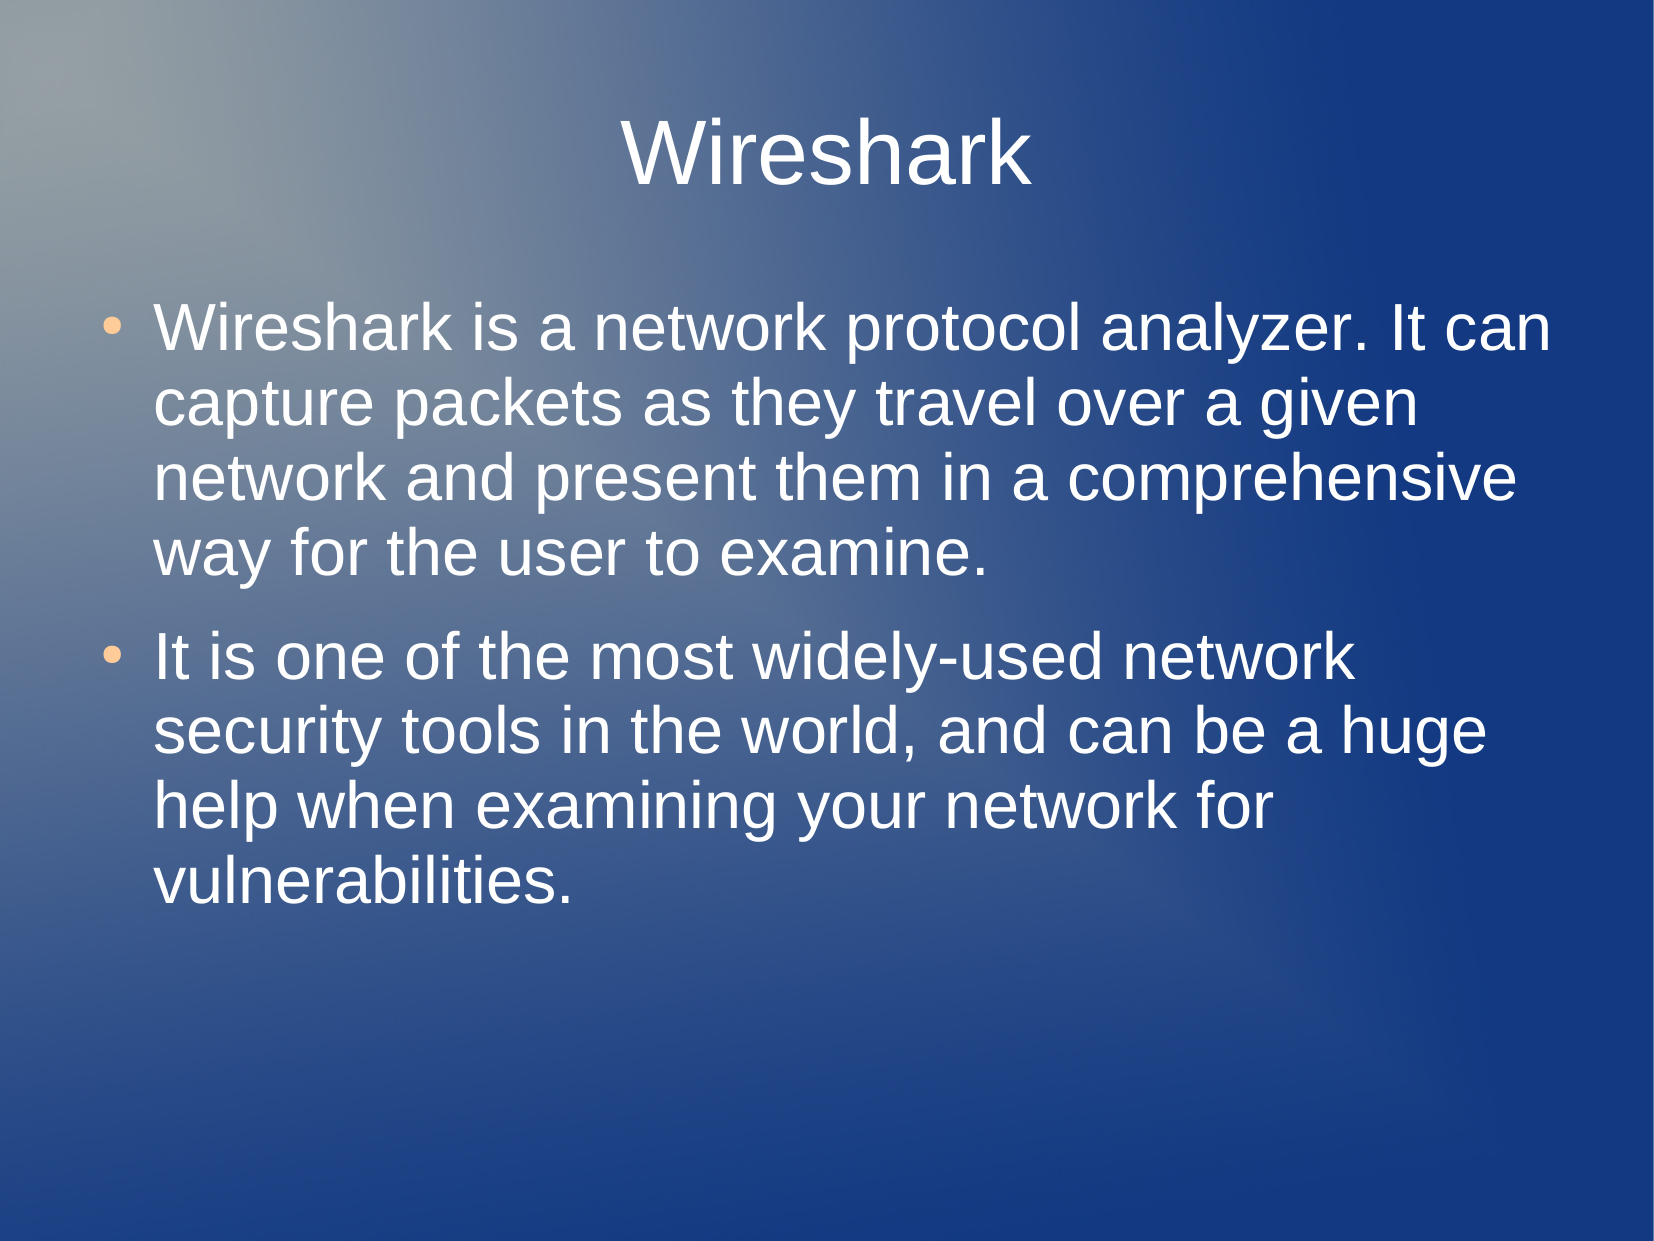

# Wireshark
Wireshark is a network protocol analyzer. It can capture packets as they travel over a given network and present them in a comprehensive way for the user to examine.
It is one of the most widely-used network security tools in the world, and can be a huge help when examining your network for vulnerabilities.